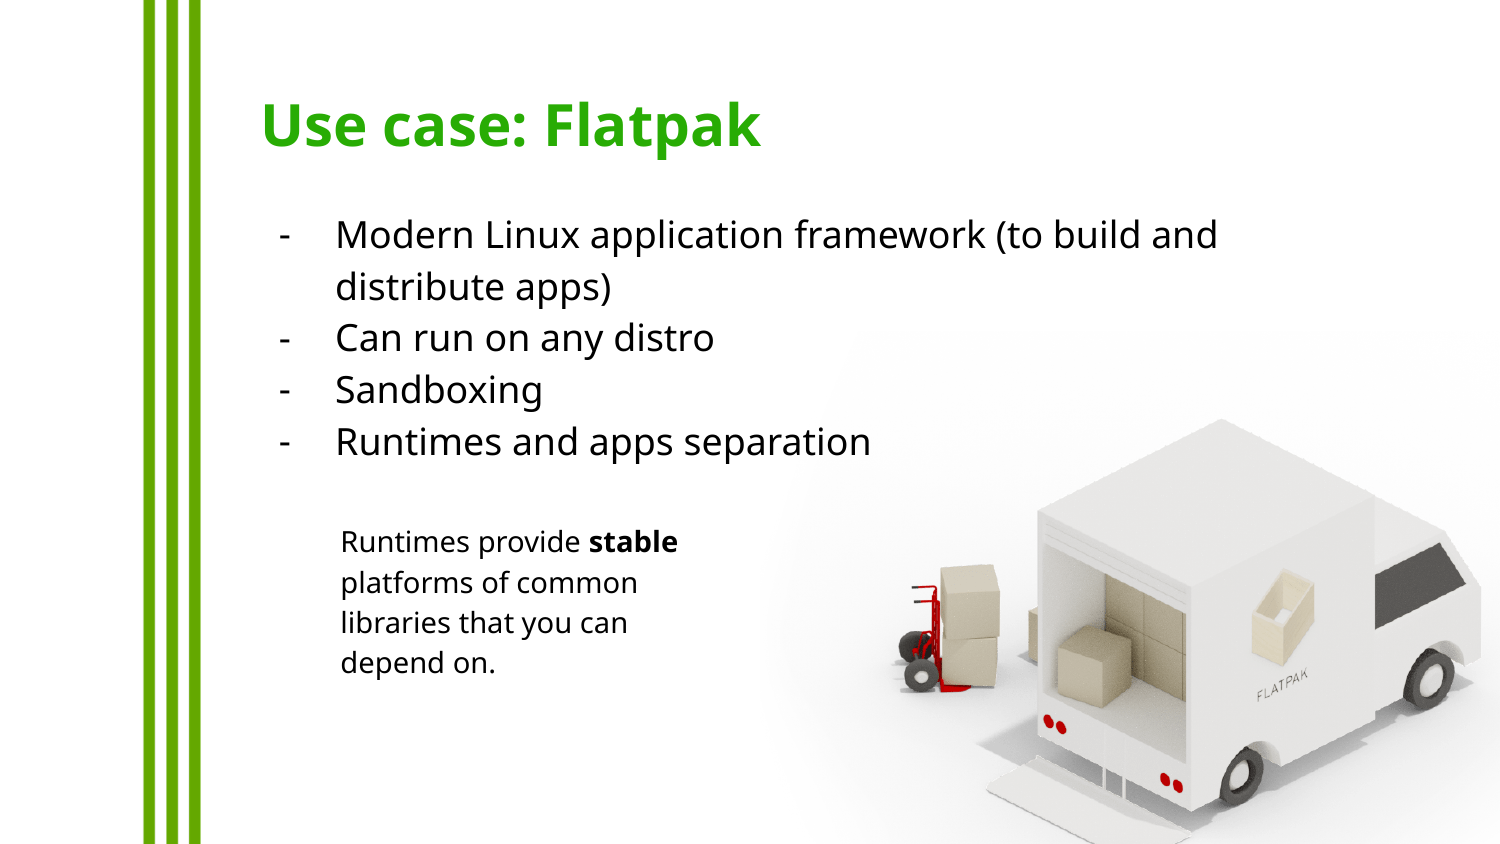

Use case: Flatpak
# Modern Linux application framework (to build and distribute apps)
Can run on any distro
Sandboxing
Runtimes and apps separation
Runtimes provide stable platforms of common libraries that you can depend on.